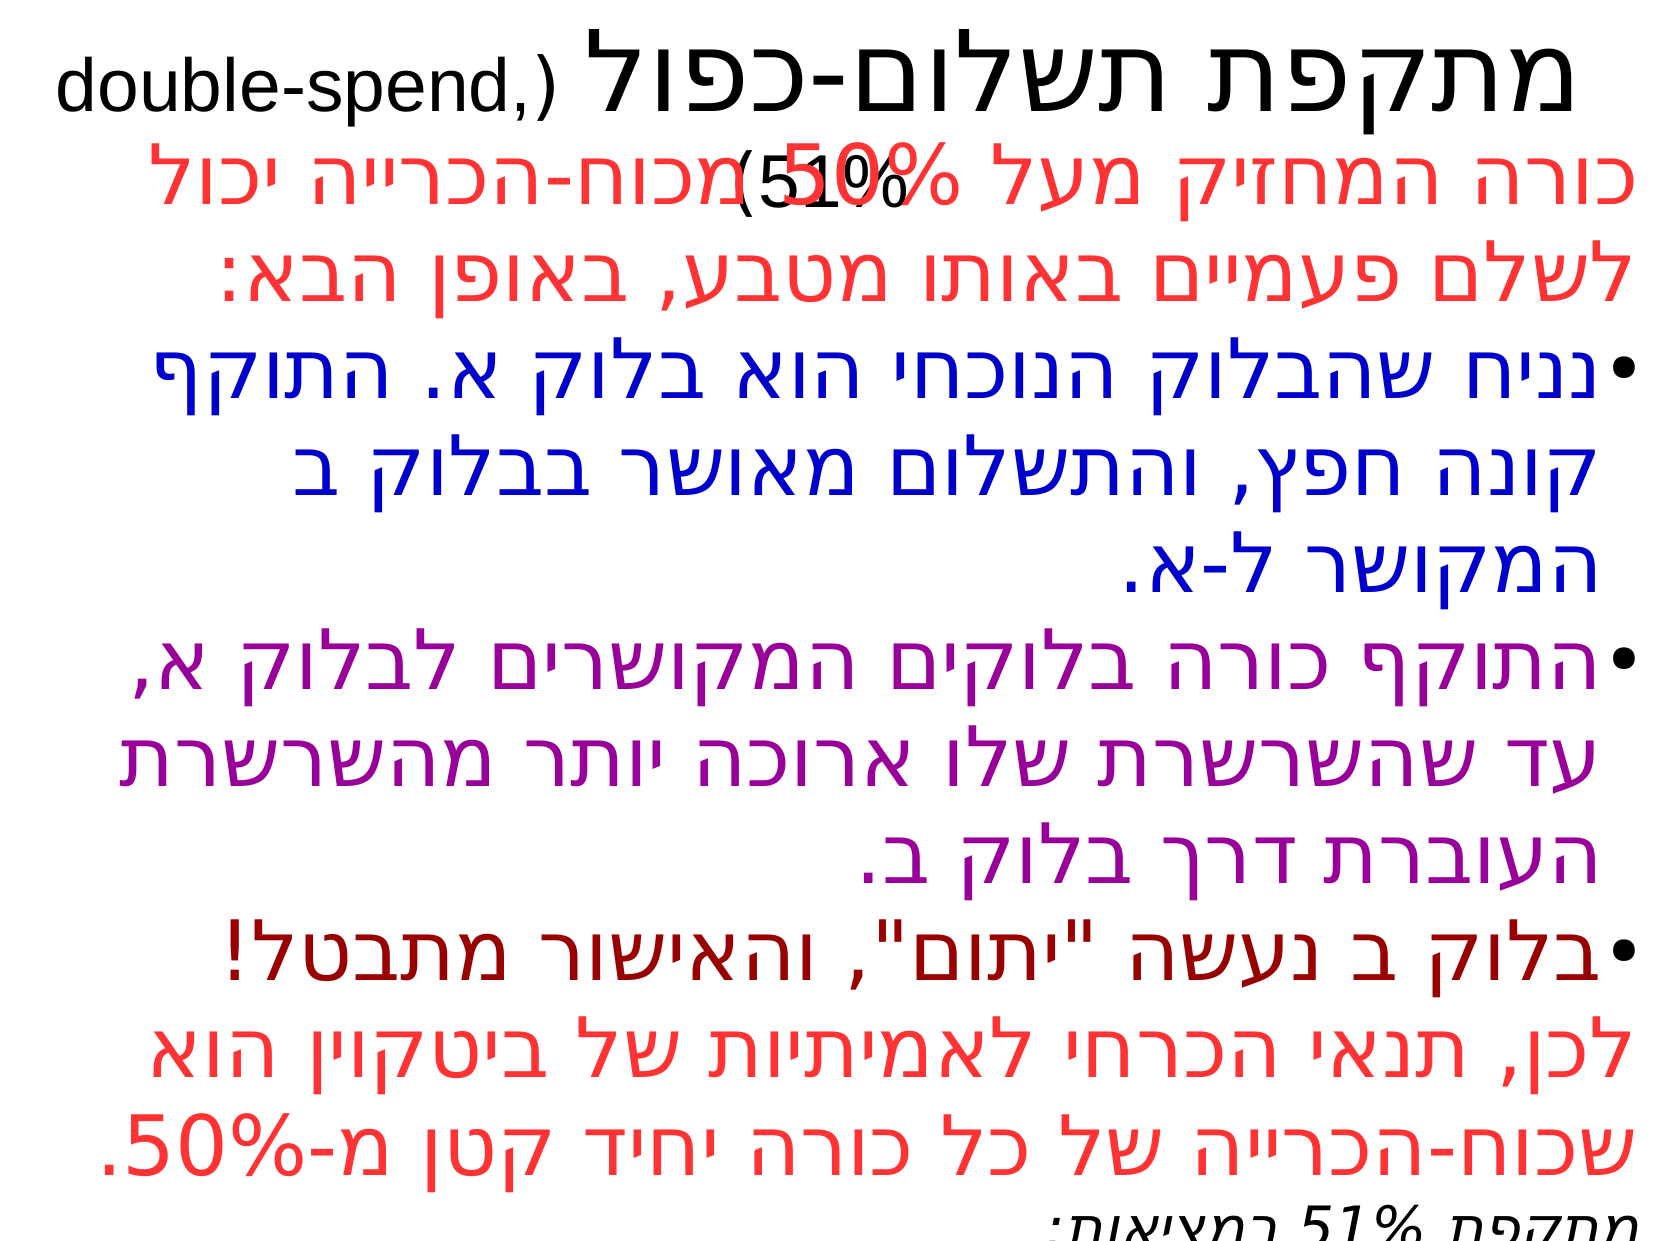

מתקפת תשלום-כפול (double-spend, 51%)
כורה המחזיק מעל 50% מכוח-הכרייה יכול לשלם פעמיים באותו מטבע, באופן הבא:
נניח שהבלוק הנוכחי הוא בלוק א. התוקף קונה חפץ, והתשלום מאושר בבלוק ב המקושר ל-א.
התוקף כורה בלוקים המקושרים לבלוק א, עד שהשרשרת שלו ארוכה יותר מהשרשרת העוברת דרך בלוק ב.
בלוק ב נעשה "יתום", והאישור מתבטל!
לכן, תנאי הכרחי לאמיתיות של ביטקוין הוא שכוח-הכרייה של כל כורה יחיד קטן מ-50%.
מתקפת 51% במציאות: https://www.investopedia.com/news/bitcoin-gold-hack-shows-51-attack-real/